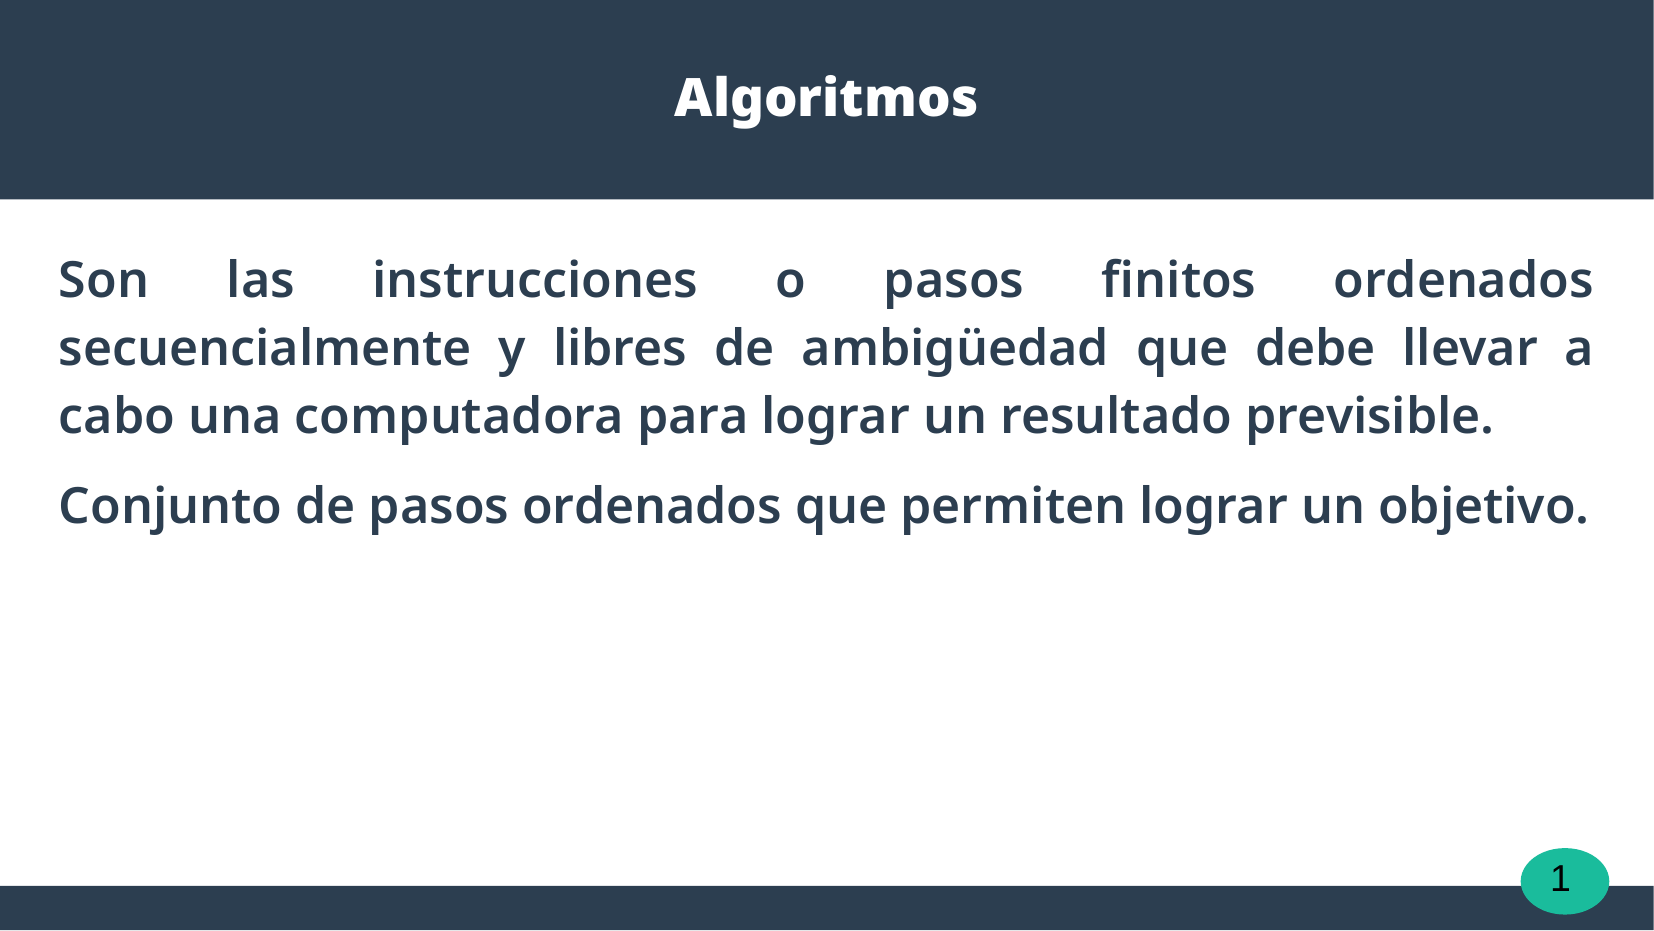

# Algoritmos
Son las instrucciones o pasos finitos ordenados secuencialmente y libres de ambigüedad que debe llevar a cabo una computadora para lograr un resultado previsible.
Conjunto de pasos ordenados que permiten lograr un objetivo.
1